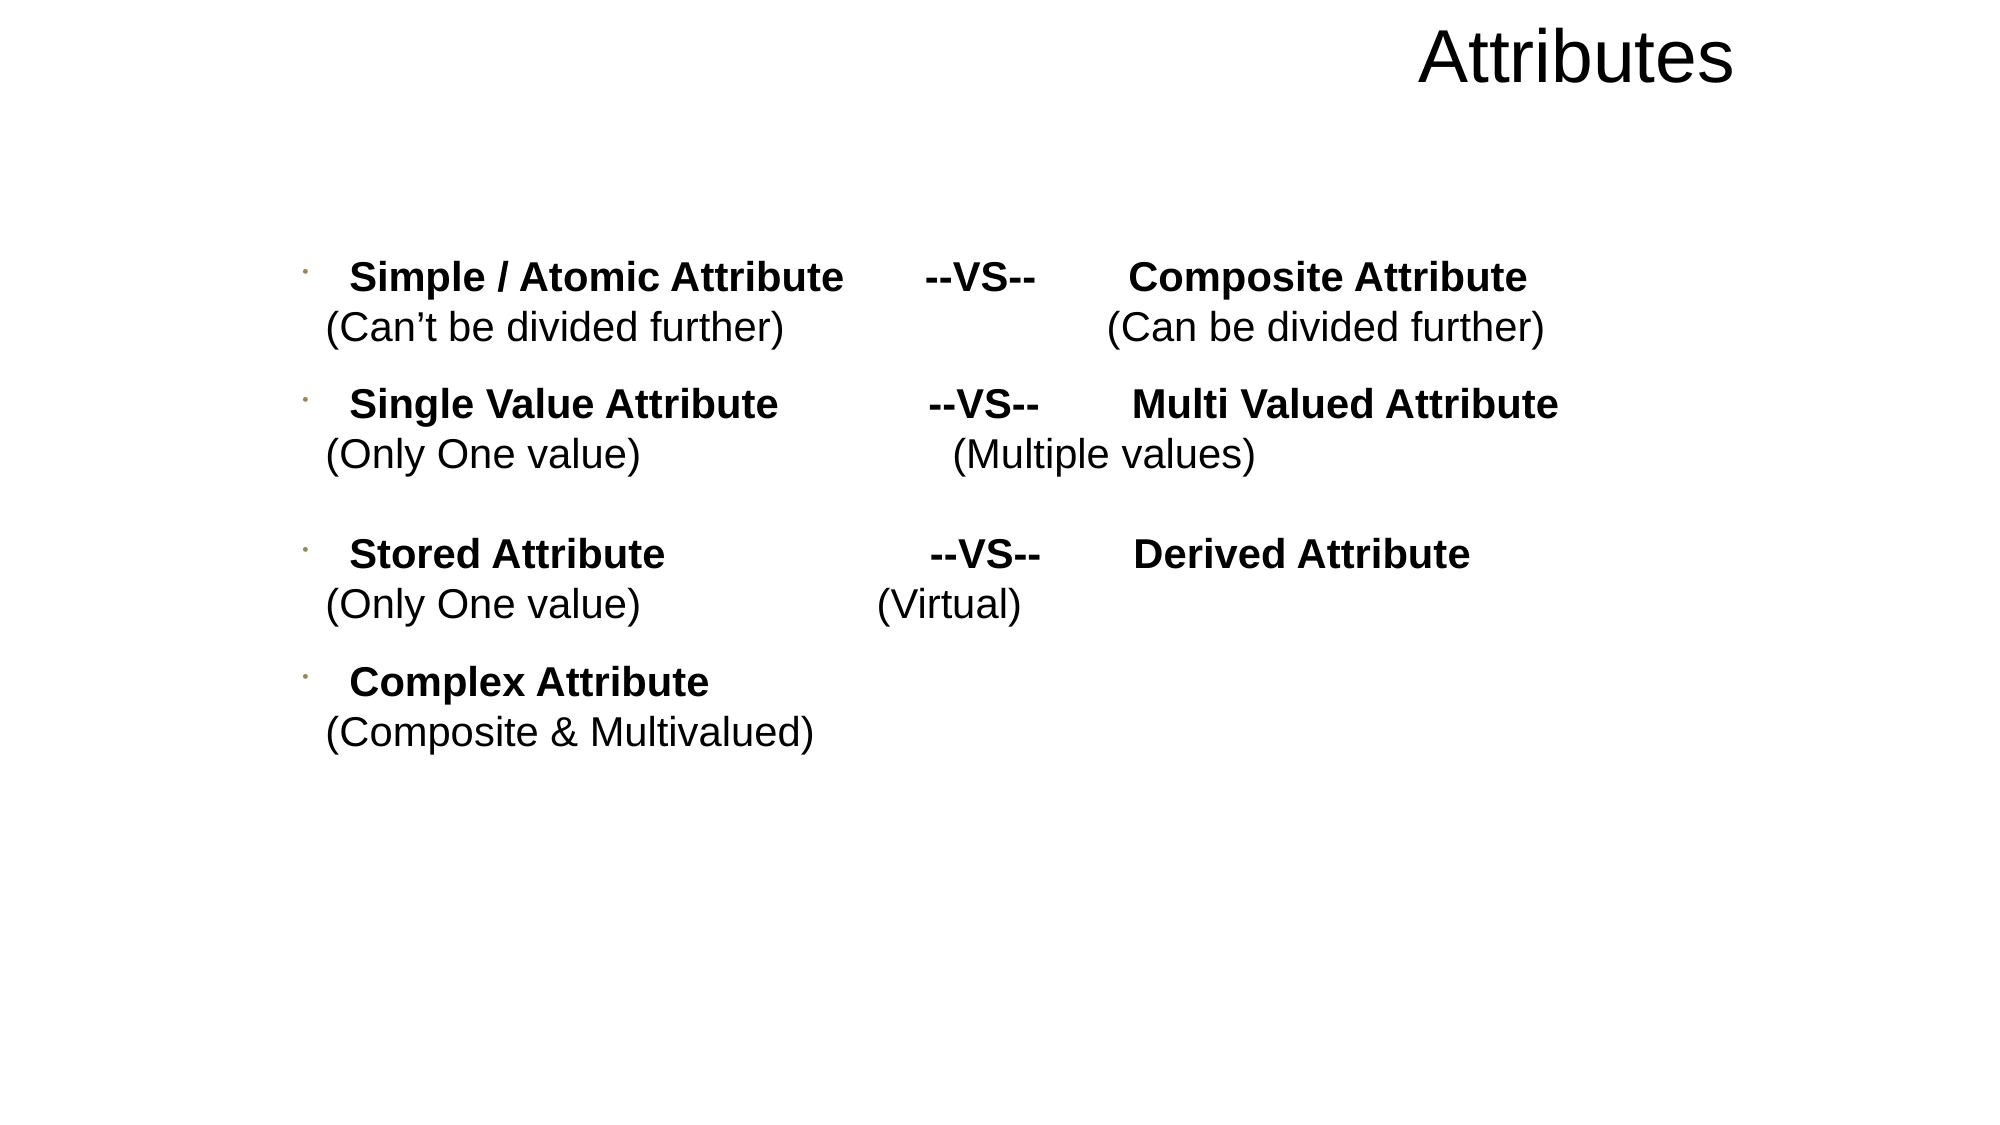

Attributes
 Simple / Atomic Attribute --VS-- Composite Attribute
 (Can’t be divided further) (Can be divided further)
 Single Value Attribute --VS-- Multi Valued Attribute
 (Only One value) 		 (Multiple values)
 Stored Attribute --VS-- Derived Attribute
 (Only One value)			 (Virtual)
 Complex Attribute
 (Composite & Multivalued)